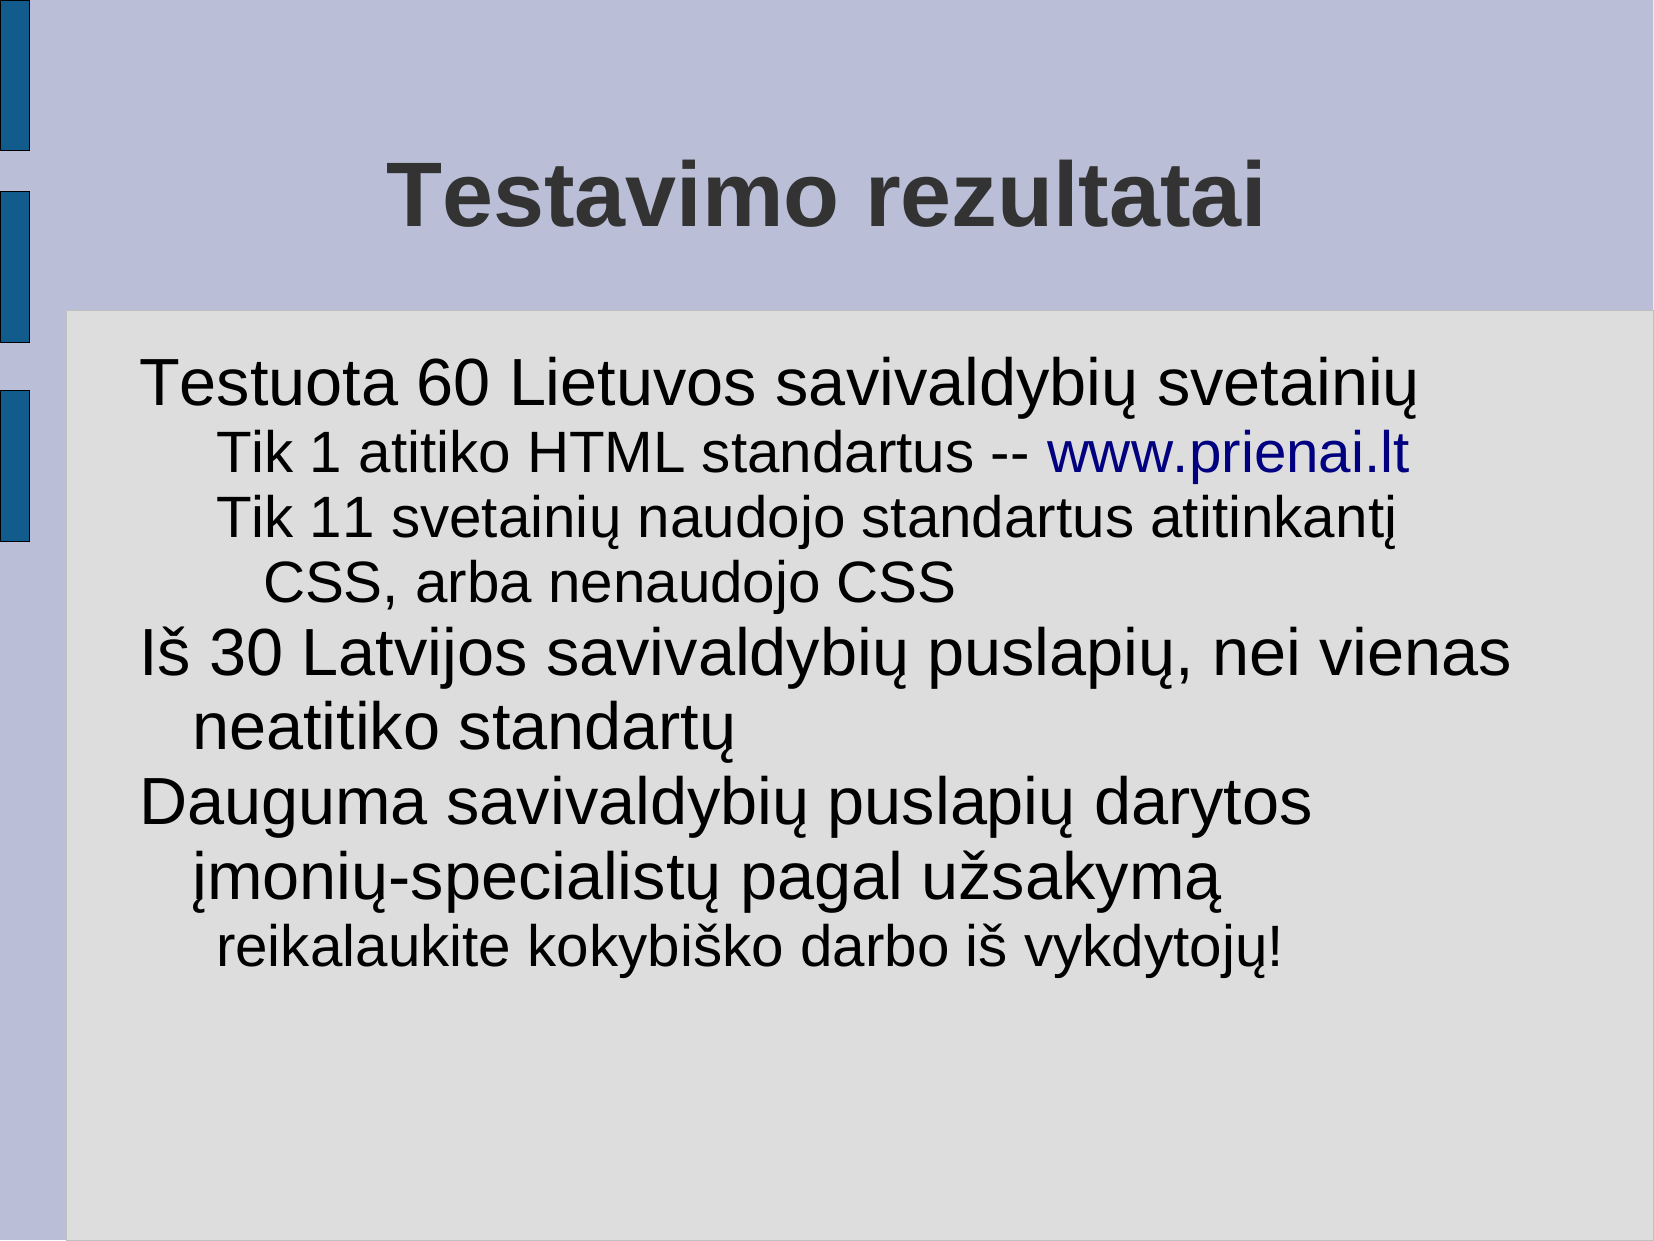

# Testavimo rezultatai
Testuota 60 Lietuvos savivaldybių svetainių
Tik 1 atitiko HTML standartus -- www.prienai.lt
Tik 11 svetainių naudojo standartus atitinkantį CSS, arba nenaudojo CSS
Iš 30 Latvijos savivaldybių puslapių, nei vienas neatitiko standartų
Dauguma savivaldybių puslapių darytos įmonių-specialistų pagal užsakymą
reikalaukite kokybiško darbo iš vykdytojų!